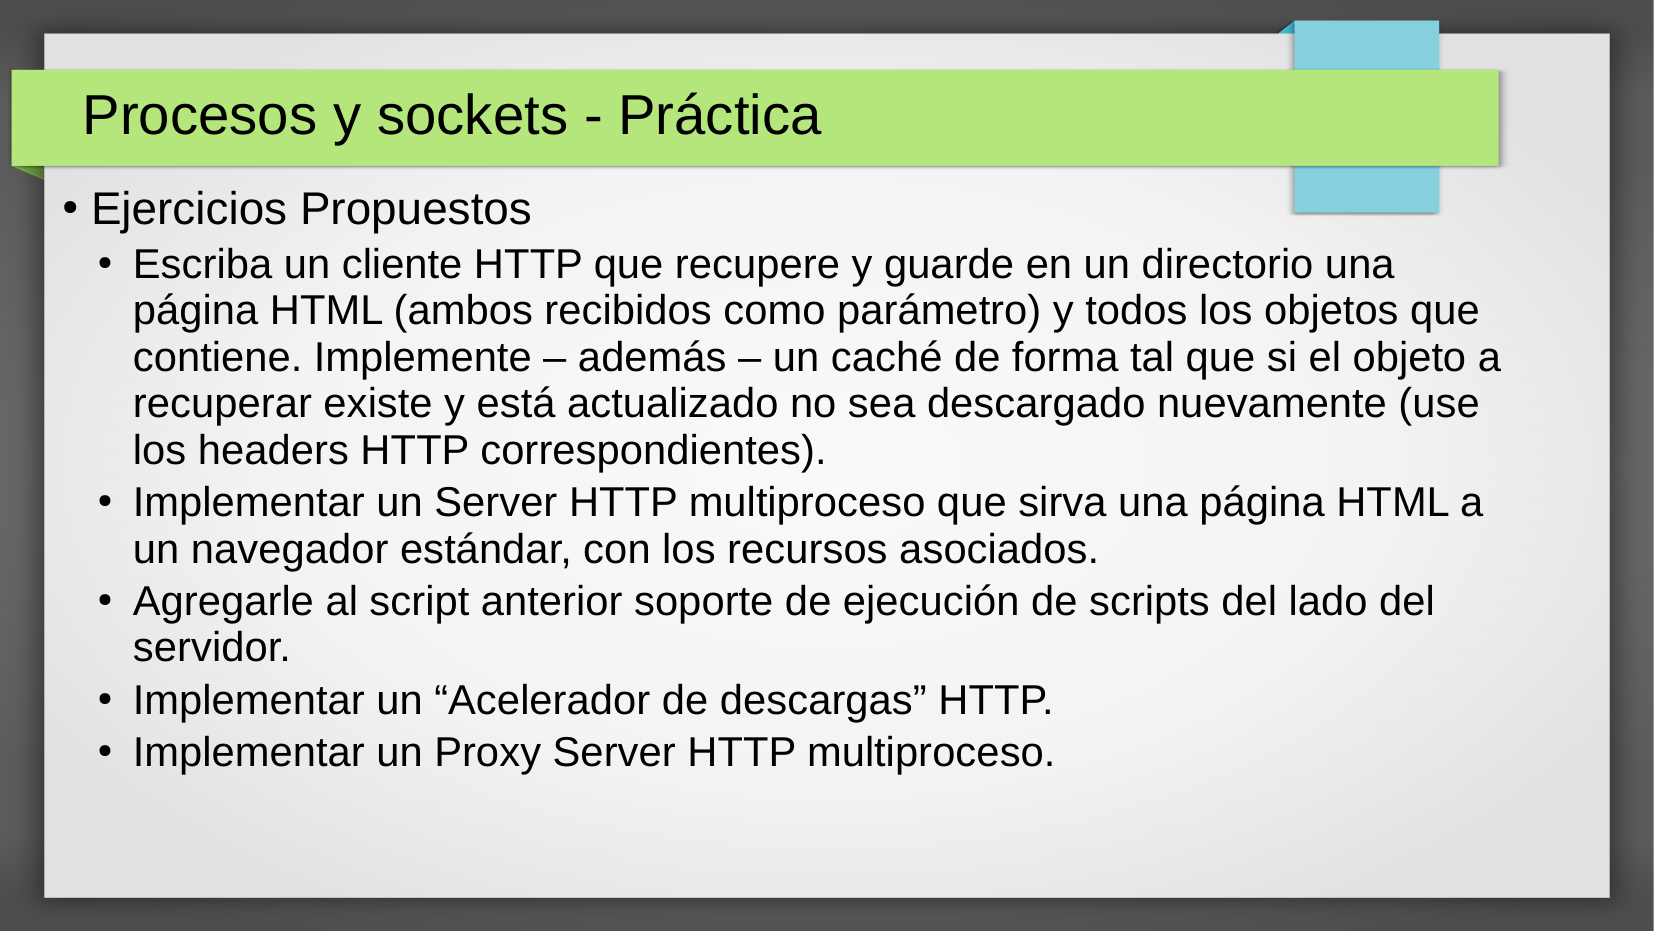

# Procesos y sockets - Práctica
 Ejercicios Propuestos
Escriba un cliente HTTP que recupere y guarde en un directorio una página HTML (ambos recibidos como parámetro) y todos los objetos que contiene. Implemente – además – un caché de forma tal que si el objeto a recuperar existe y está actualizado no sea descargado nuevamente (use los headers HTTP correspondientes).
Implementar un Server HTTP multiproceso que sirva una página HTML a un navegador estándar, con los recursos asociados.
Agregarle al script anterior soporte de ejecución de scripts del lado del servidor.
Implementar un “Acelerador de descargas” HTTP.
Implementar un Proxy Server HTTP multiproceso.